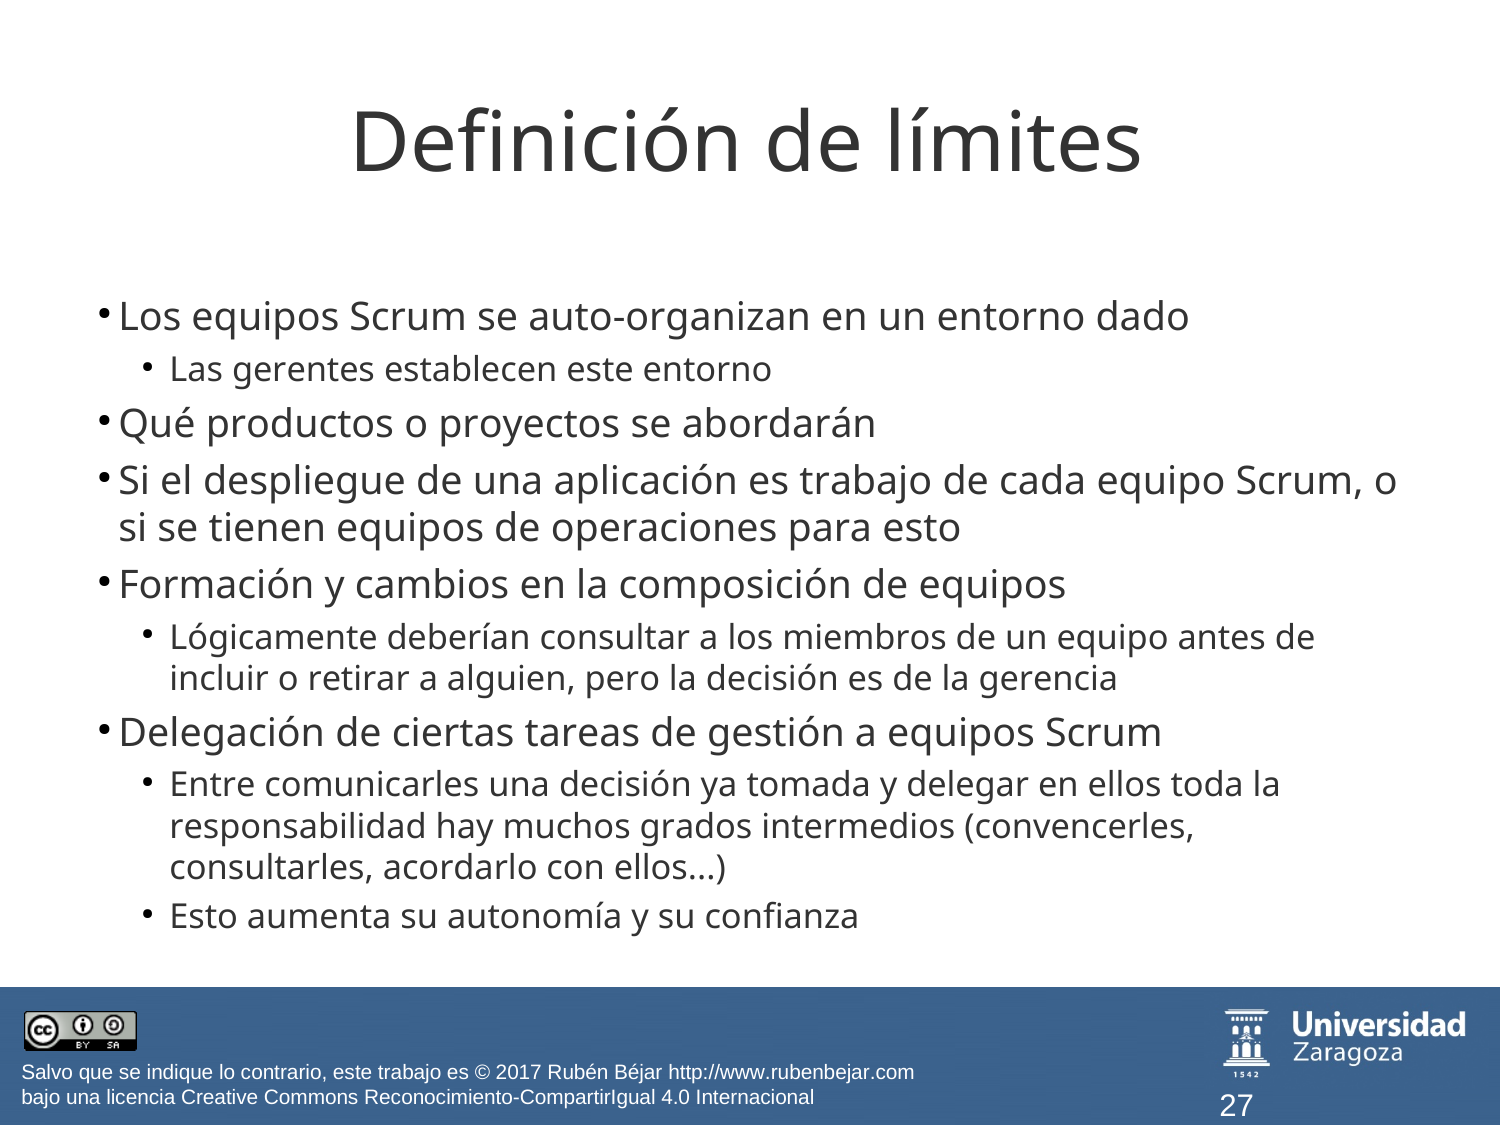

# Definición de límites
Los equipos Scrum se auto-organizan en un entorno dado
Las gerentes establecen este entorno
Qué productos o proyectos se abordarán
Si el despliegue de una aplicación es trabajo de cada equipo Scrum, o si se tienen equipos de operaciones para esto
Formación y cambios en la composición de equipos
Lógicamente deberían consultar a los miembros de un equipo antes de incluir o retirar a alguien, pero la decisión es de la gerencia
Delegación de ciertas tareas de gestión a equipos Scrum
Entre comunicarles una decisión ya tomada y delegar en ellos toda la responsabilidad hay muchos grados intermedios (convencerles, consultarles, acordarlo con ellos...)
Esto aumenta su autonomía y su confianza